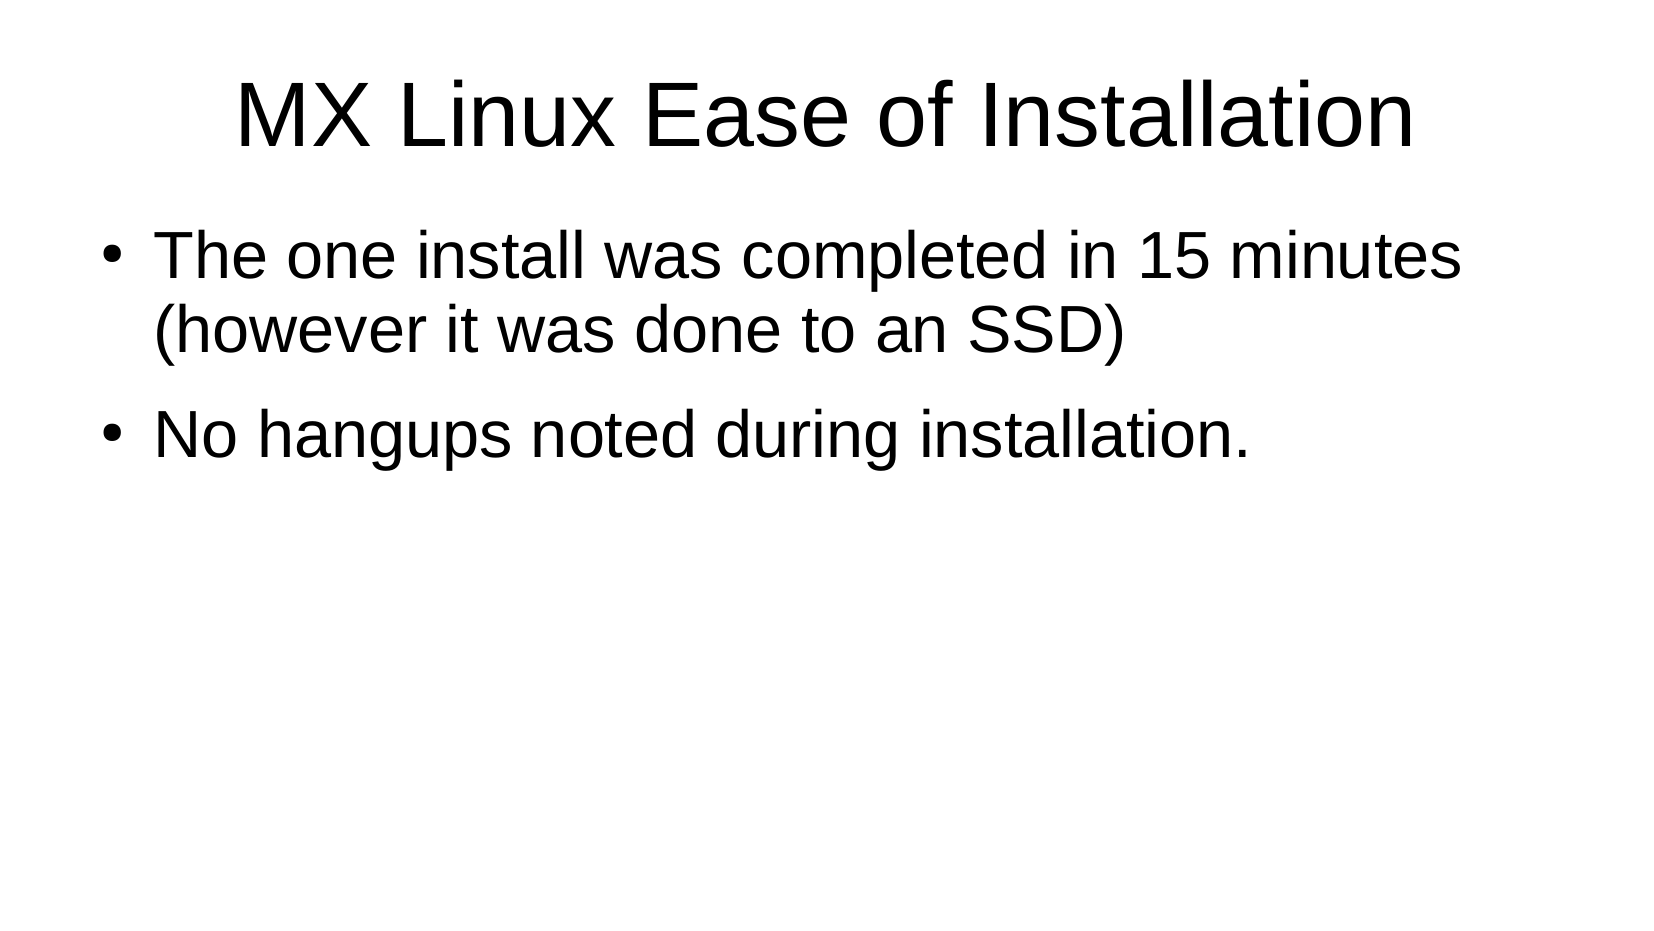

# MX Linux Ease of Installation
The one install was completed in 15 minutes (however it was done to an SSD)
No hangups noted during installation.